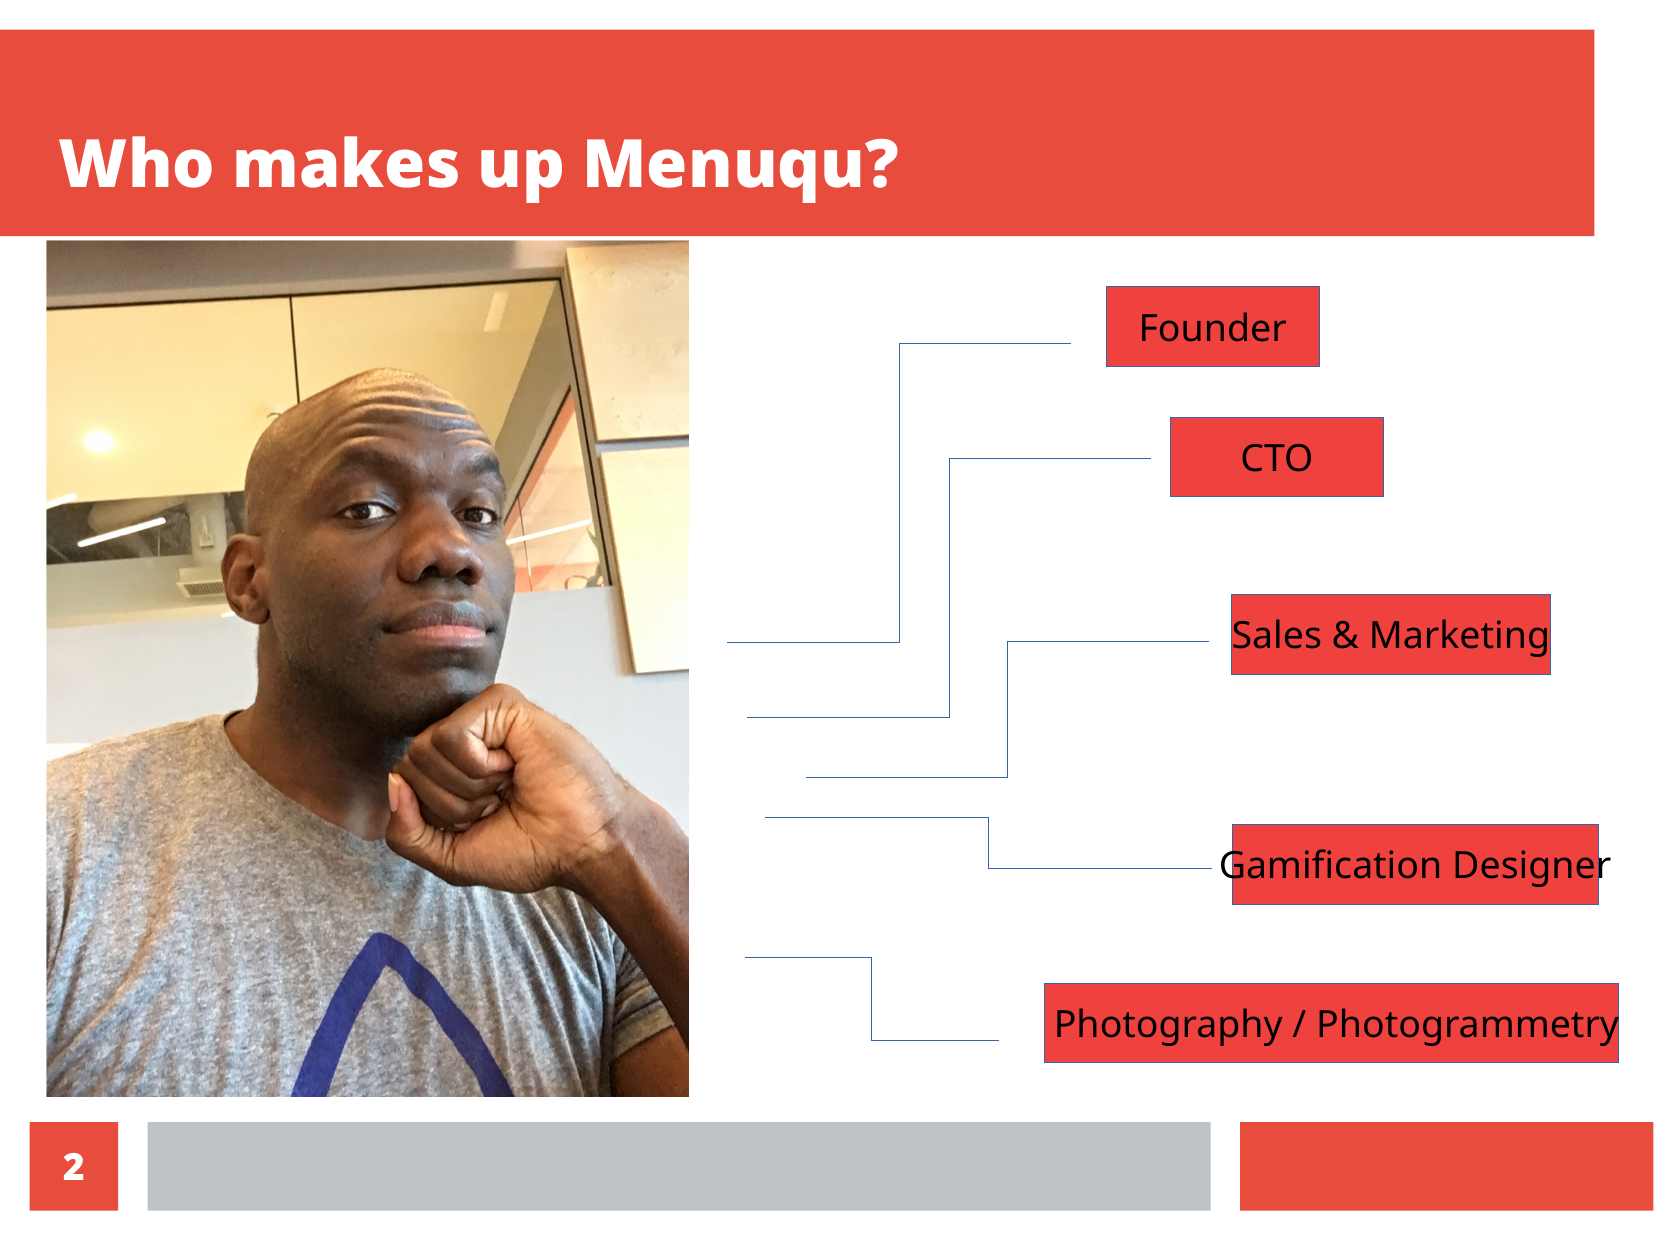

# Who makes up Menuqu?
Founder
CTO
Sales & Marketing
Gamification Designer
 Photography / Photogrammetry
2